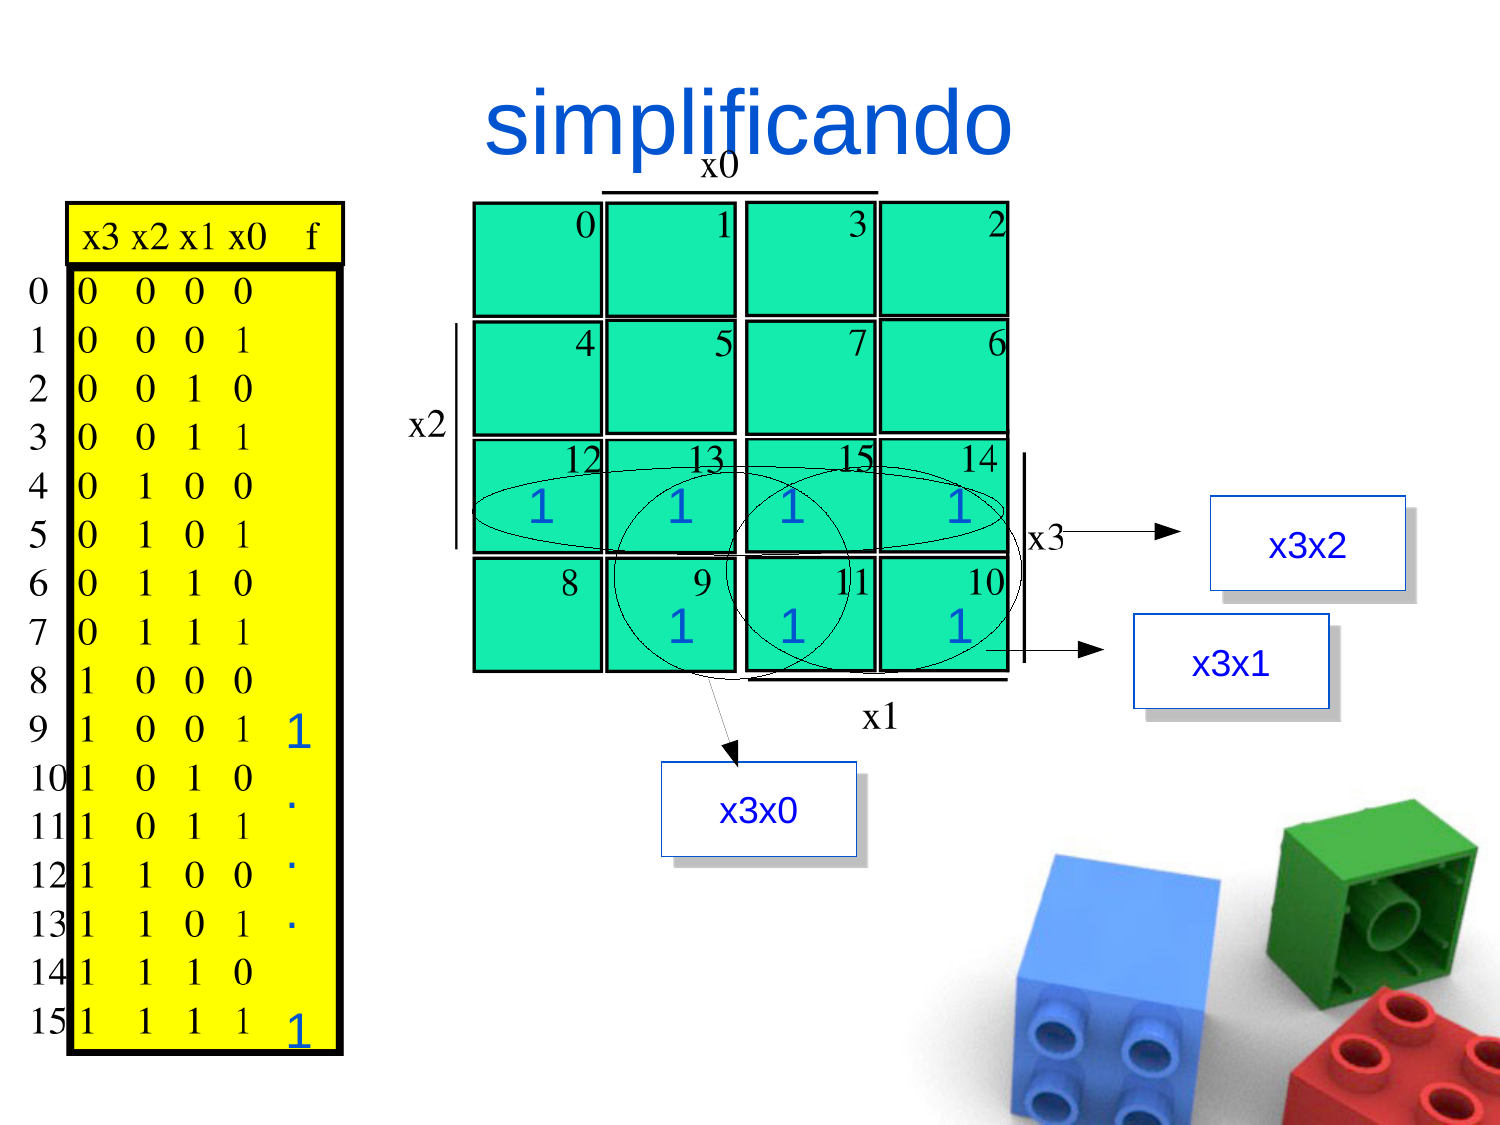

# simplificando
1 1 1 1
 1 1 1
x3x2
x3x1
1
.
.
.
1
x3x0